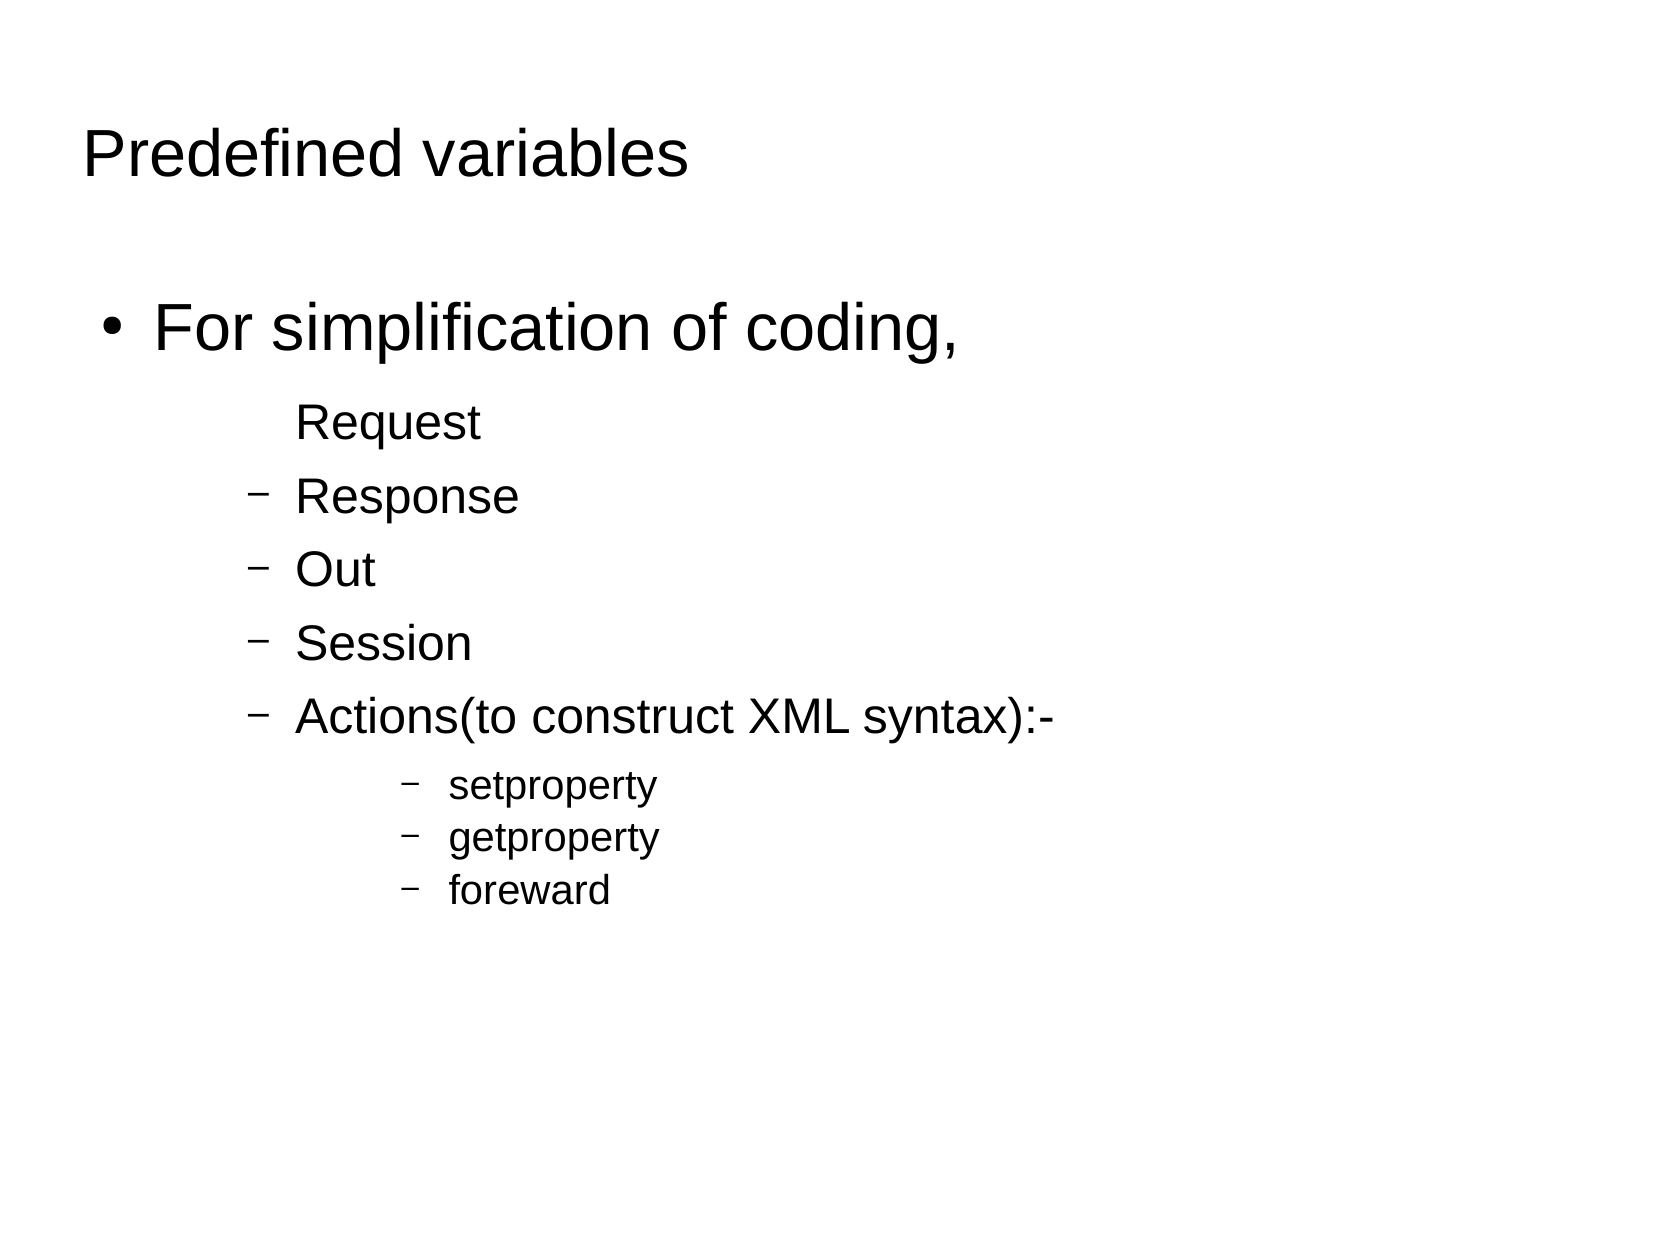

# Predefined variables
For simplification of coding,
Request
Response
Out
Session
Actions(to construct XML syntax):-
 setproperty
 getproperty
 foreward